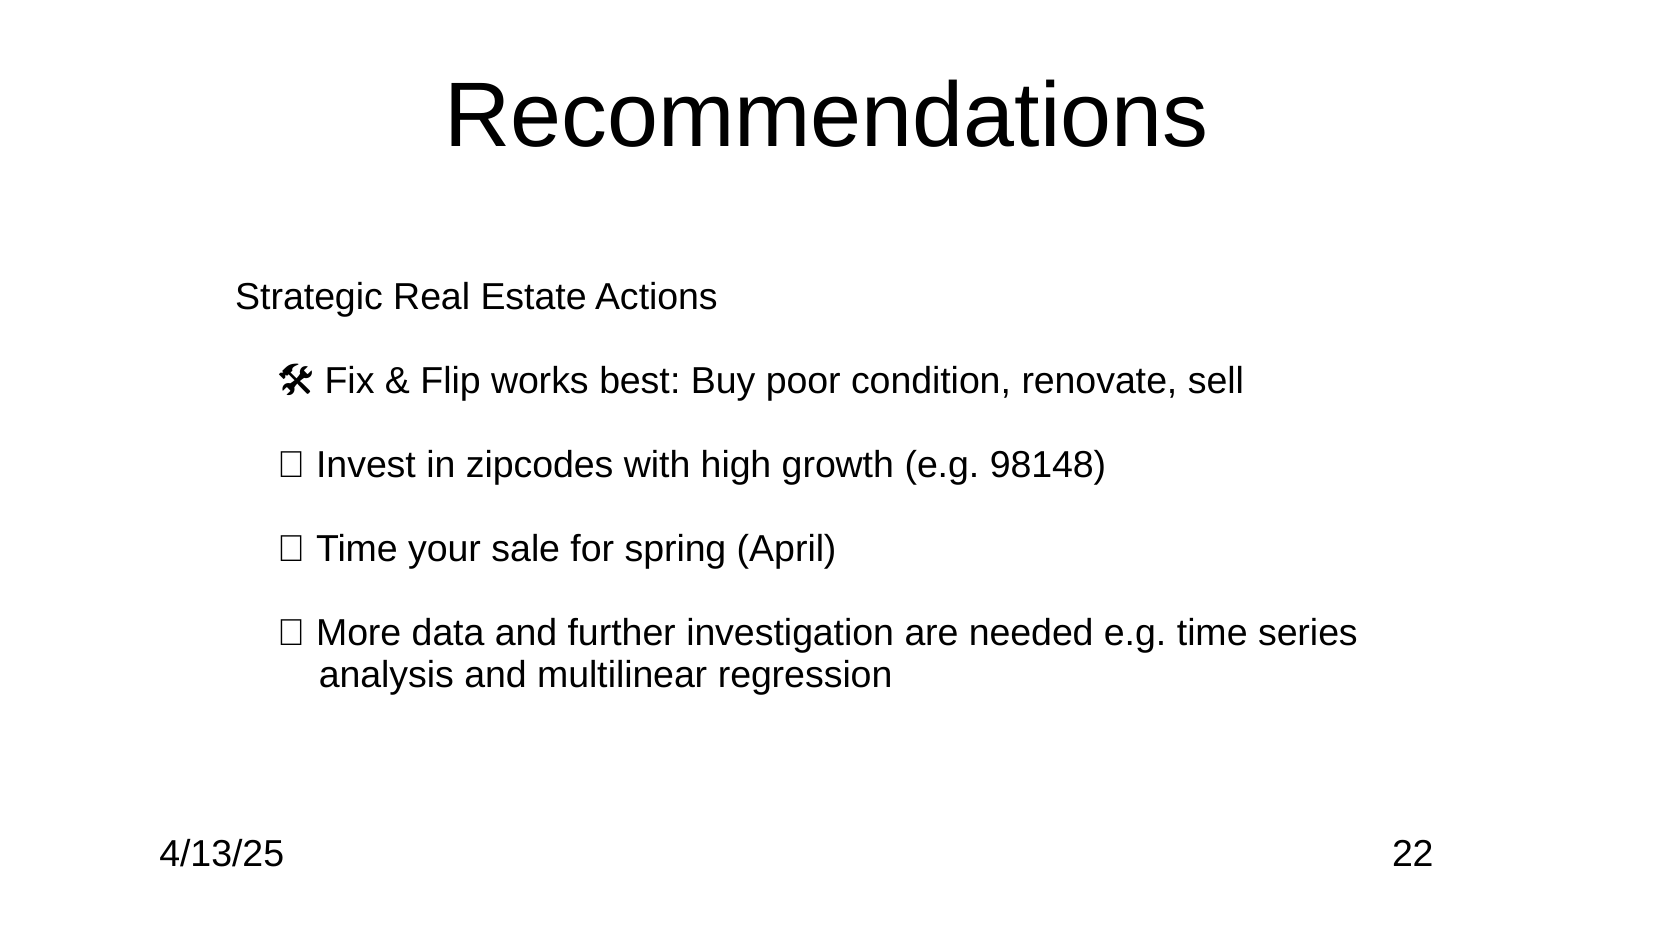

# Recommendations
Strategic Real Estate Actions
 🛠️ Fix & Flip works best: Buy poor condition, renovate, sell
 📍 Invest in zipcodes with high growth (e.g. 98148)
 📆 Time your sale for spring (April)
 🔄 More data and further investigation are needed e.g. time series analysis and multilinear regression